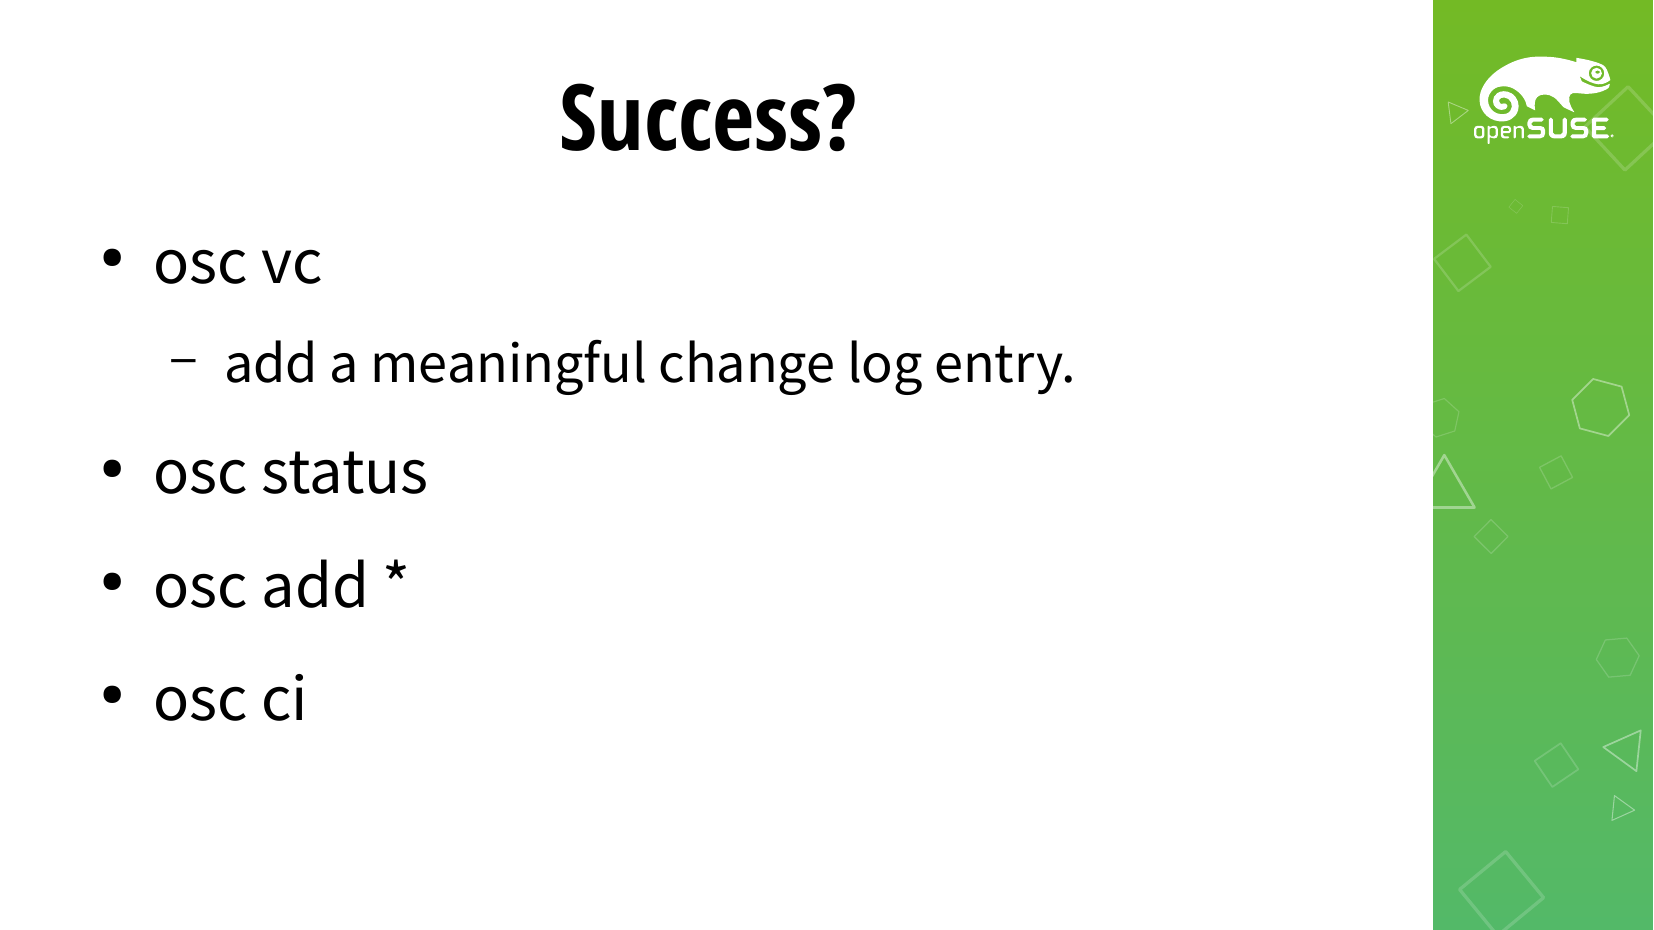

# Success?
osc vc
add a meaningful change log entry.
osc status
osc add *
osc ci